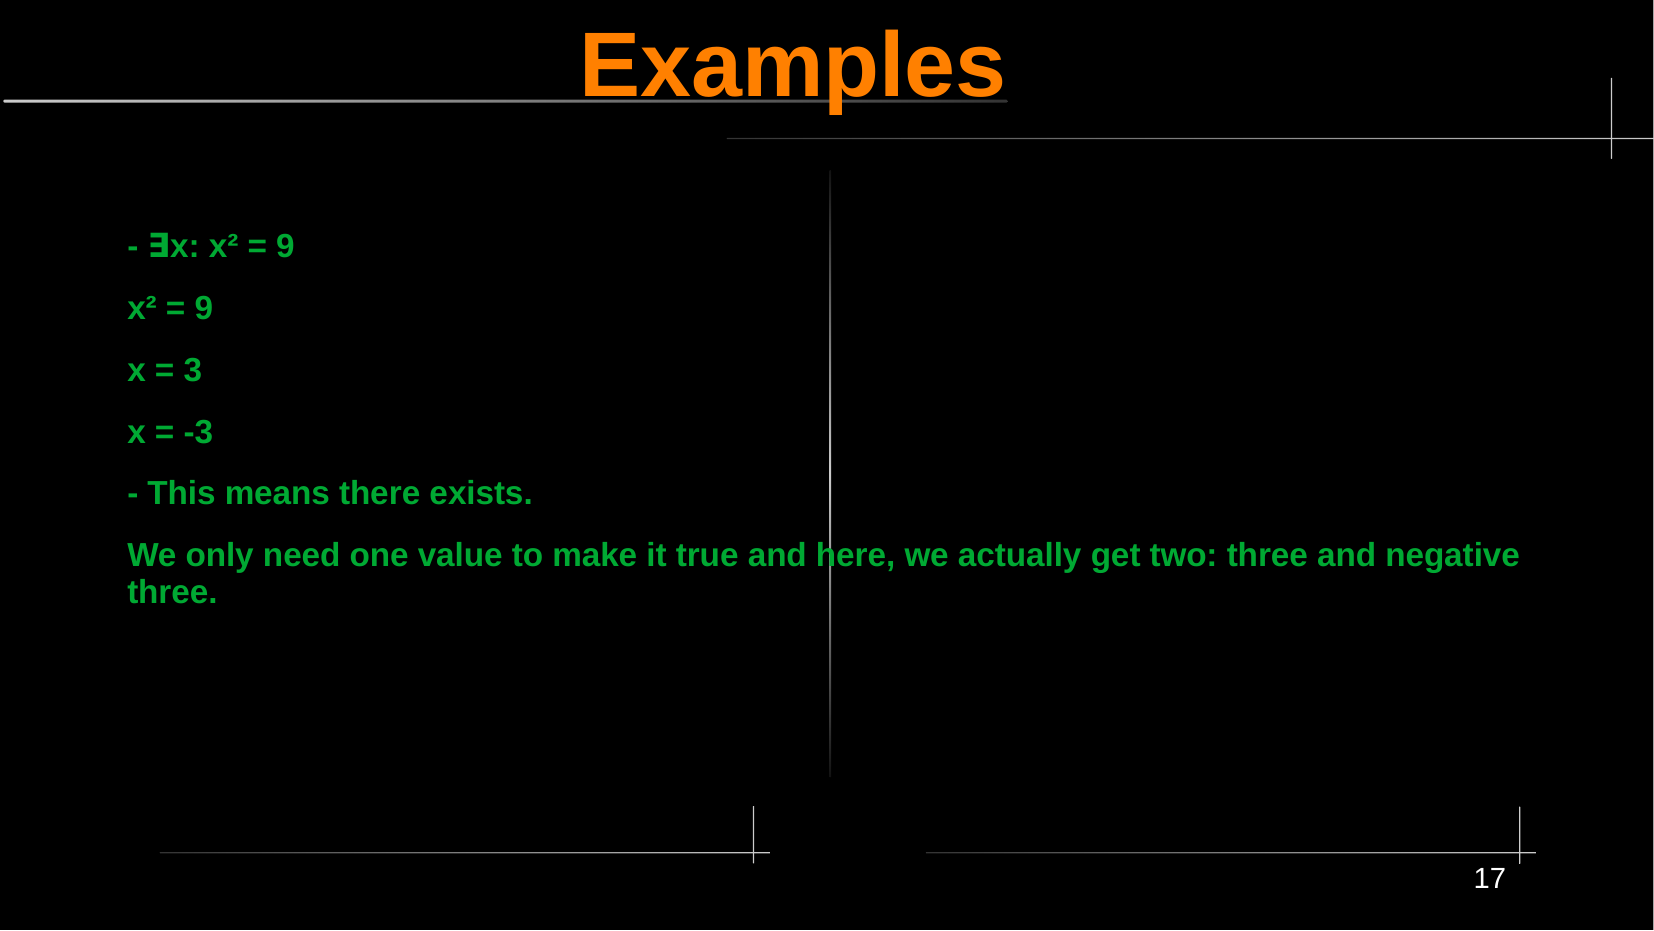

# Examples
- ∃x: x² = 9
x² = 9
x = 3
x = -3
- This means there exists.
We only need one value to make it true and here, we actually get two: three and negative three.
17